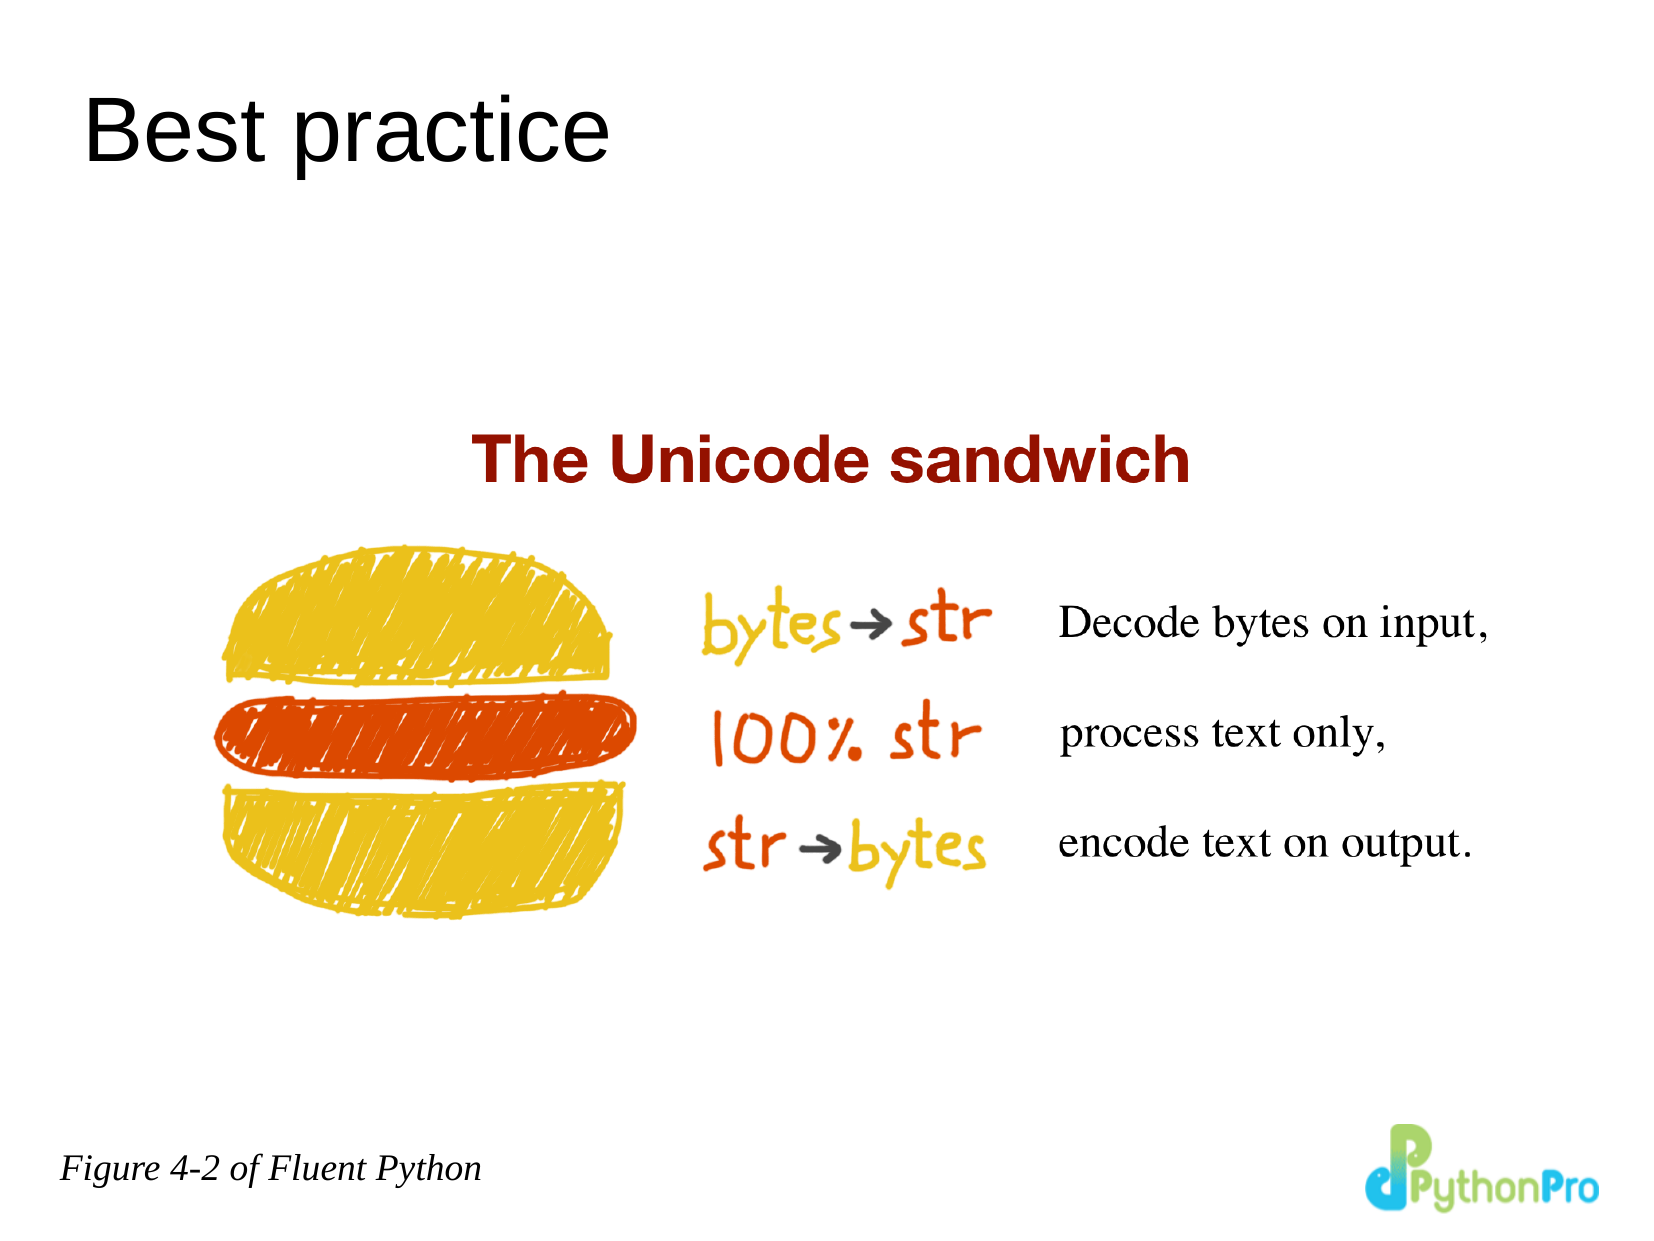

# Best practice
Figure 4-2 of Fluent Python